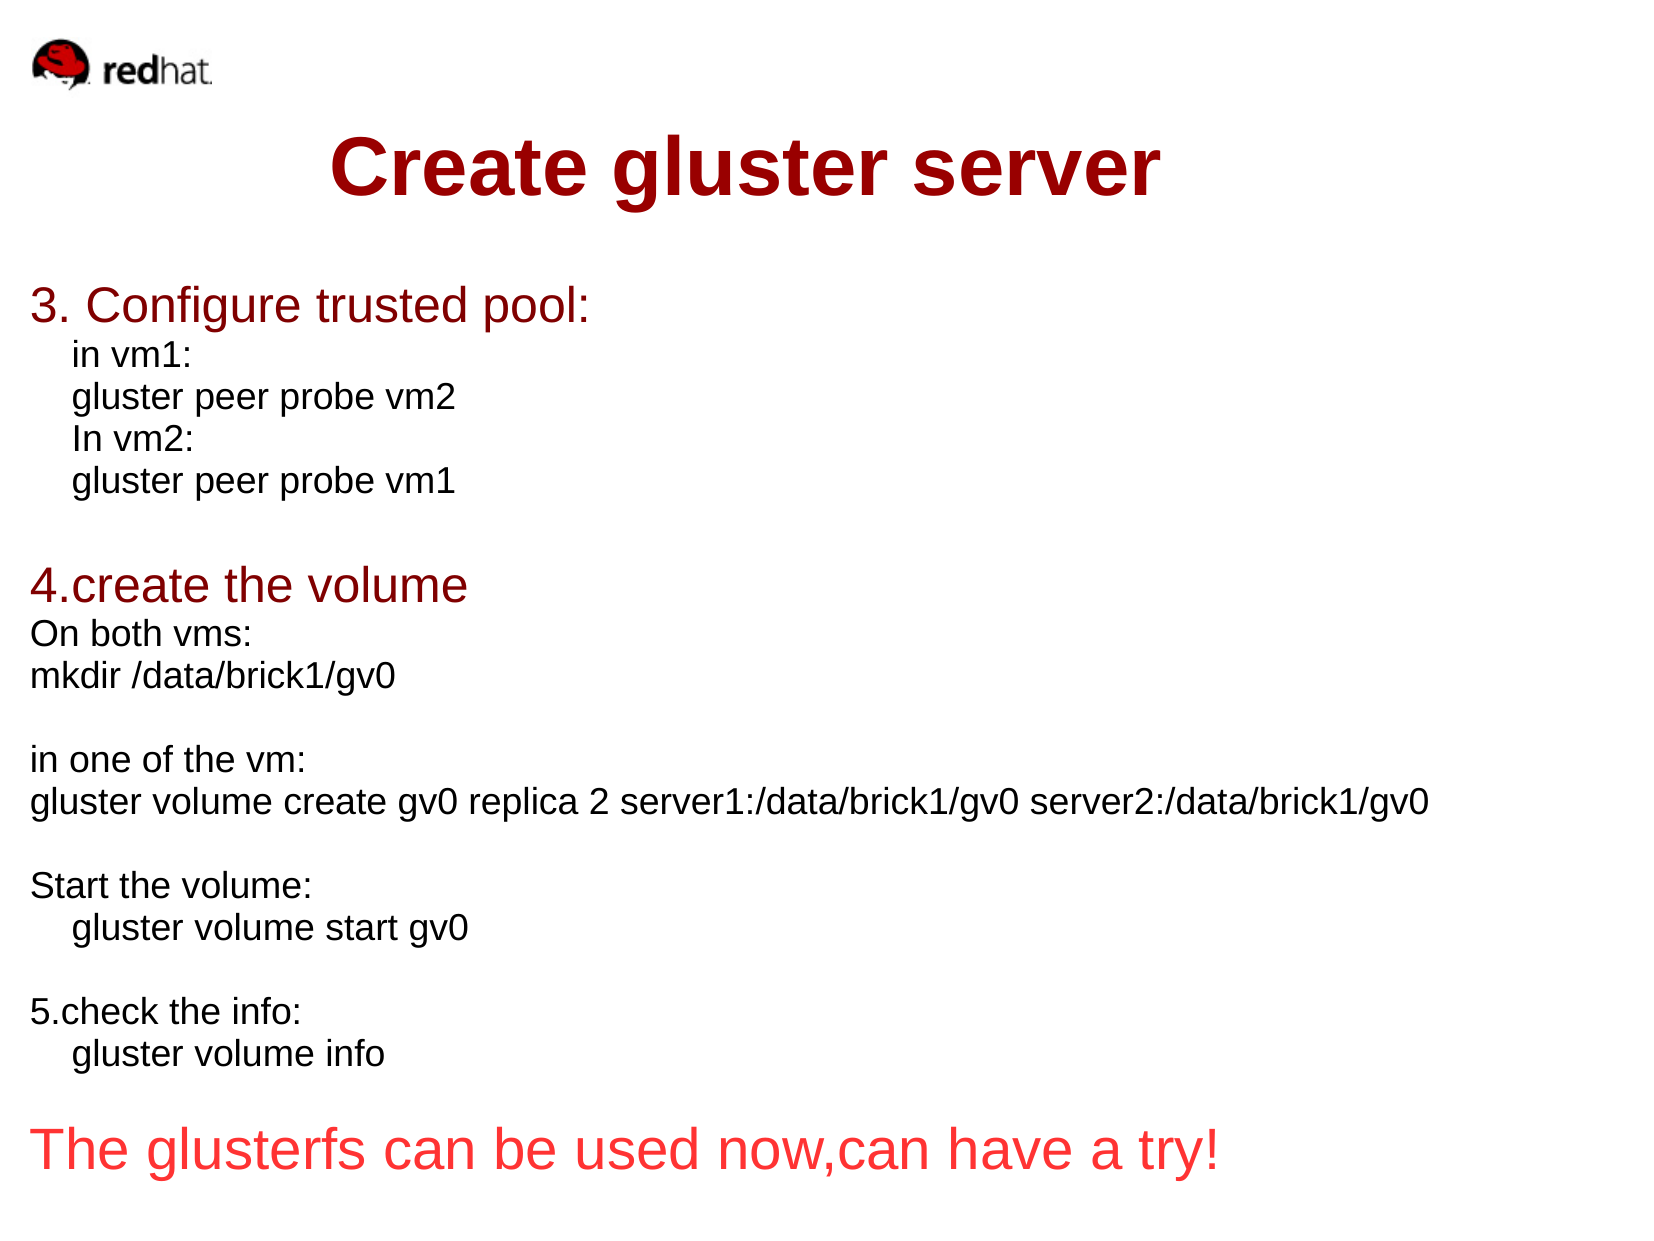

Create gluster server
3. Configure trusted pool:
 in vm1:
 gluster peer probe vm2
 In vm2:
 gluster peer probe vm1
4.create the volume
On both vms:
mkdir /data/brick1/gv0
in one of the vm:
gluster volume create gv0 replica 2 server1:/data/brick1/gv0 server2:/data/brick1/gv0
Start the volume:
 gluster volume start gv0
5.check the info:
 gluster volume info
The glusterfs can be used now,can have a try!